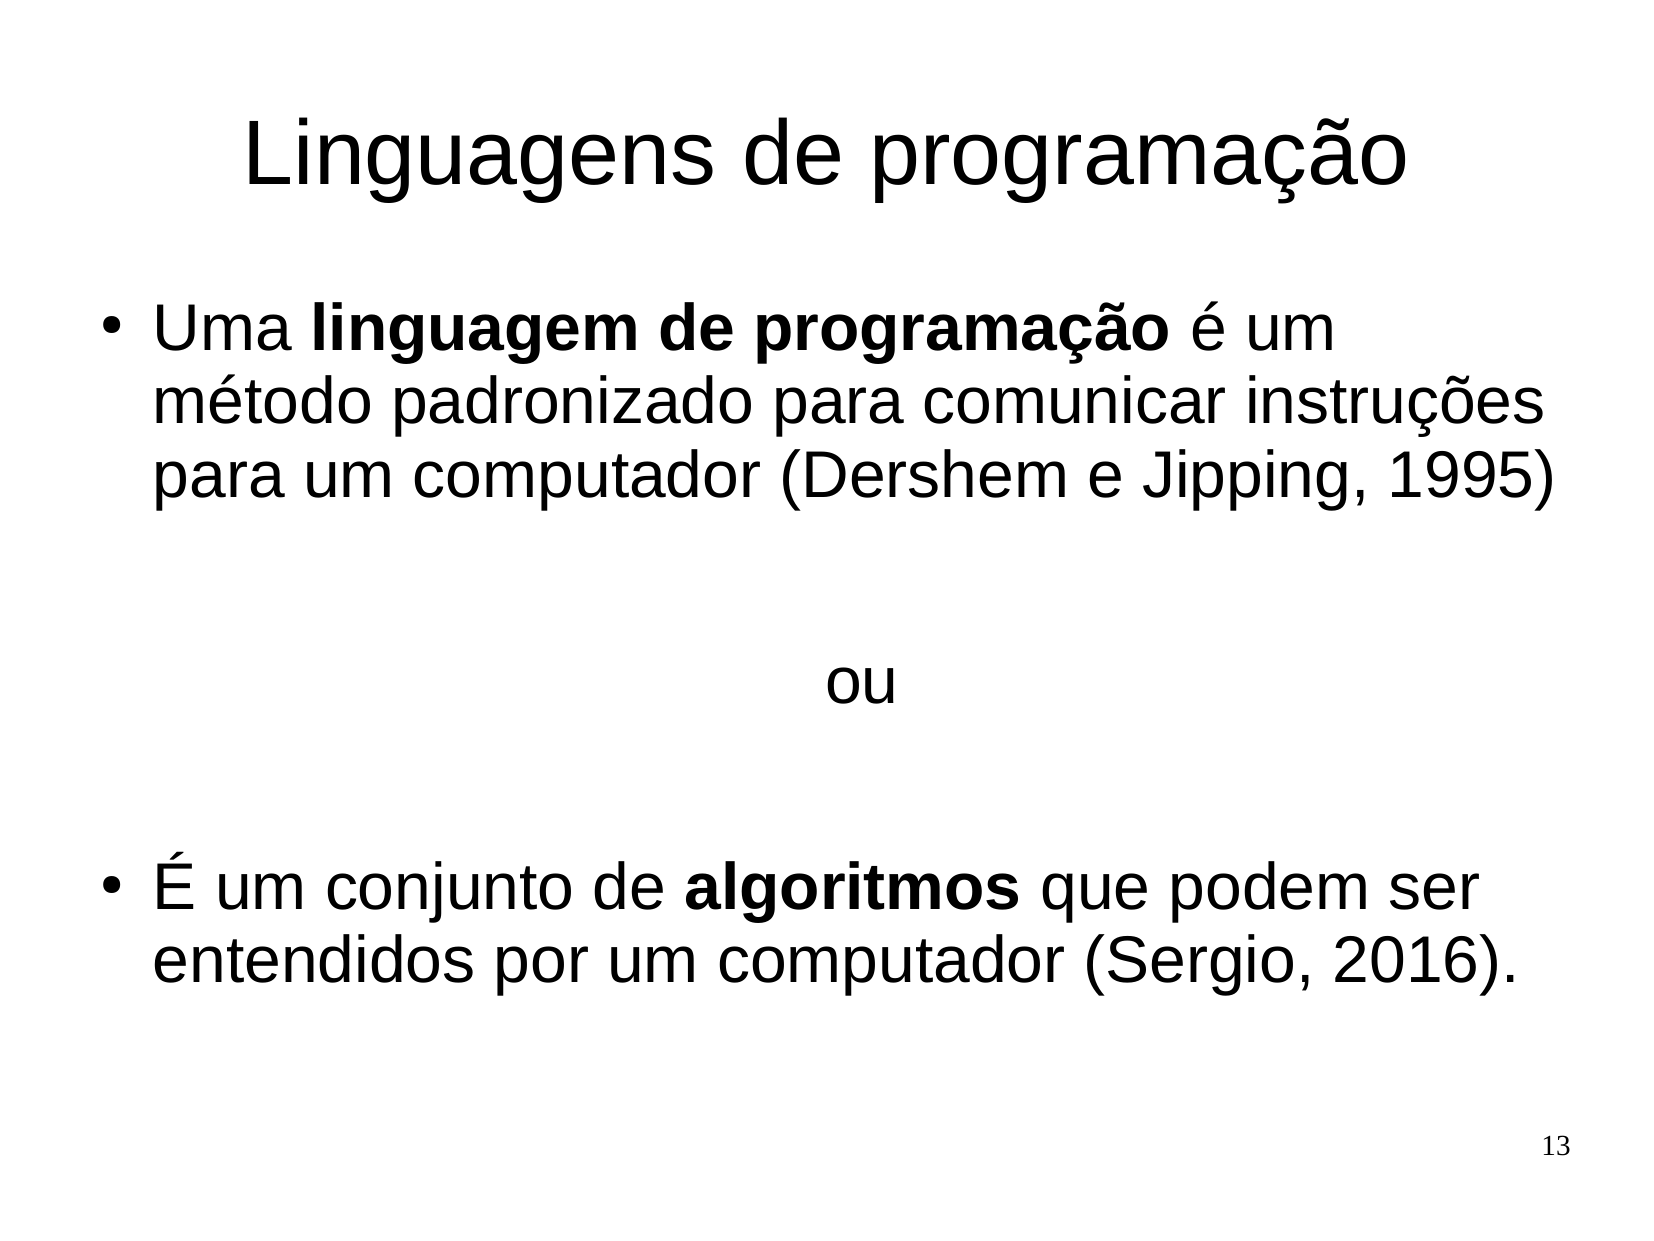

# Linguagens de programação
Uma linguagem de programação é um método padronizado para comunicar instruções para um computador (Dershem e Jipping, 1995)
ou
É um conjunto de algoritmos que podem ser entendidos por um computador (Sergio, 2016).
13